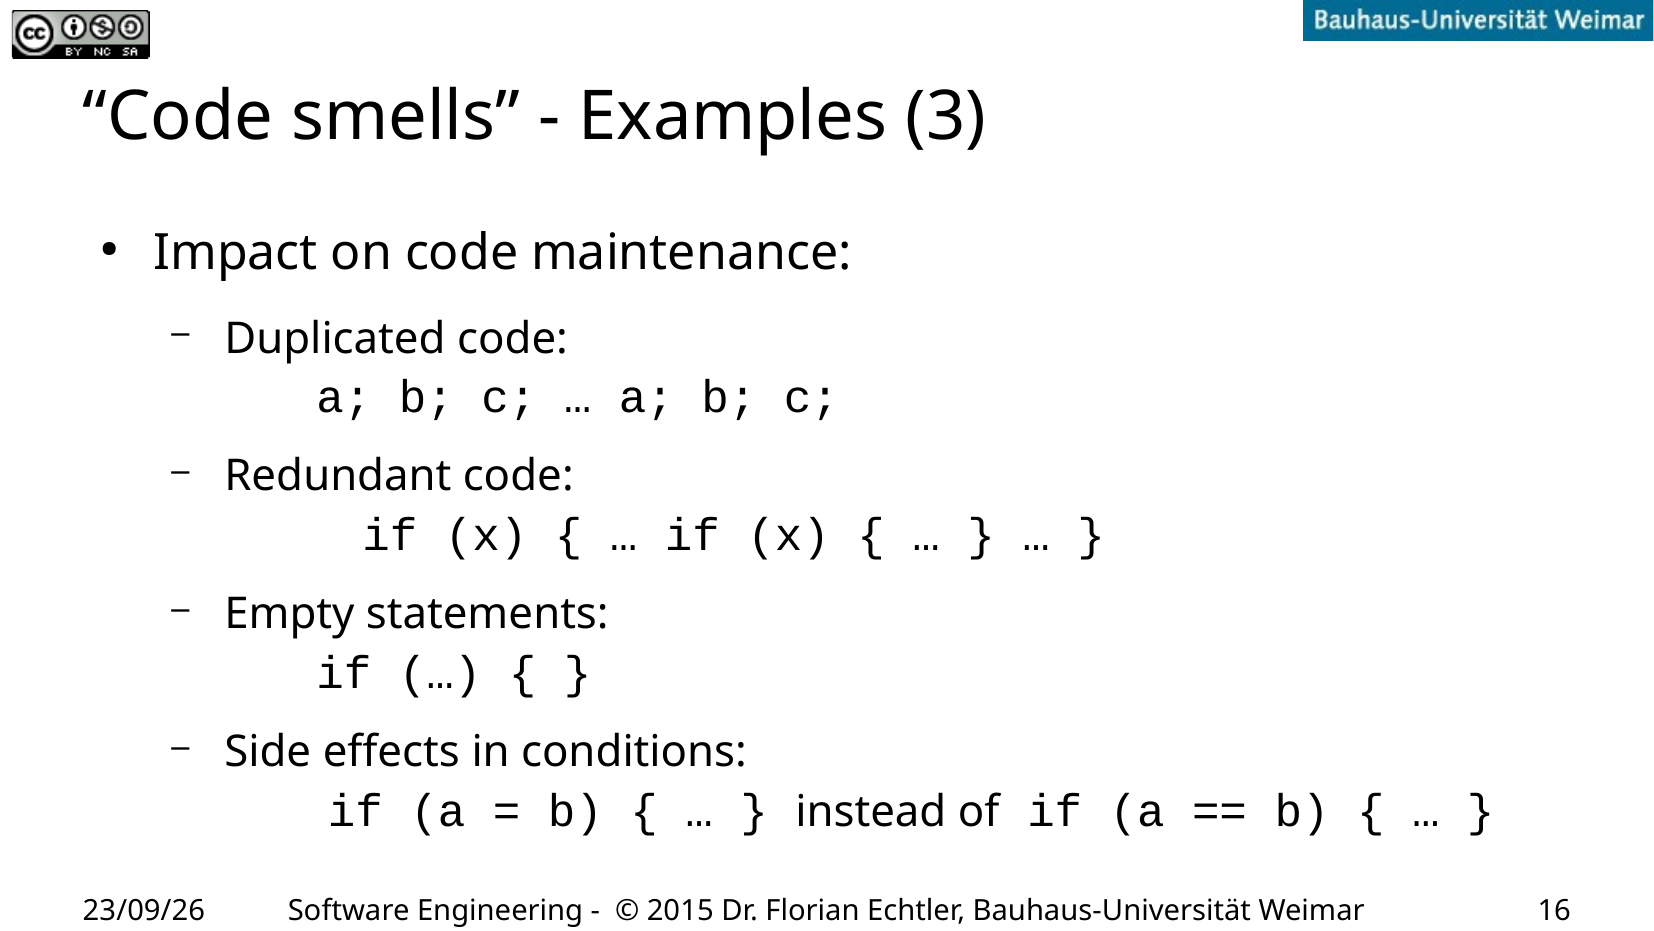

# “Code smells” - Examples (3)
Impact on code maintenance:
Duplicated code: a; b; c; … a; b; c;
Redundant code: if (x) { … if (x) { … } … }
Empty statements: if (…) { }
Side effects in conditions: if (a = b) { … } instead of if (a == b) { … }
Software Engineering - © 2015 Dr. Florian Echtler, Bauhaus-Universität Weimar
16